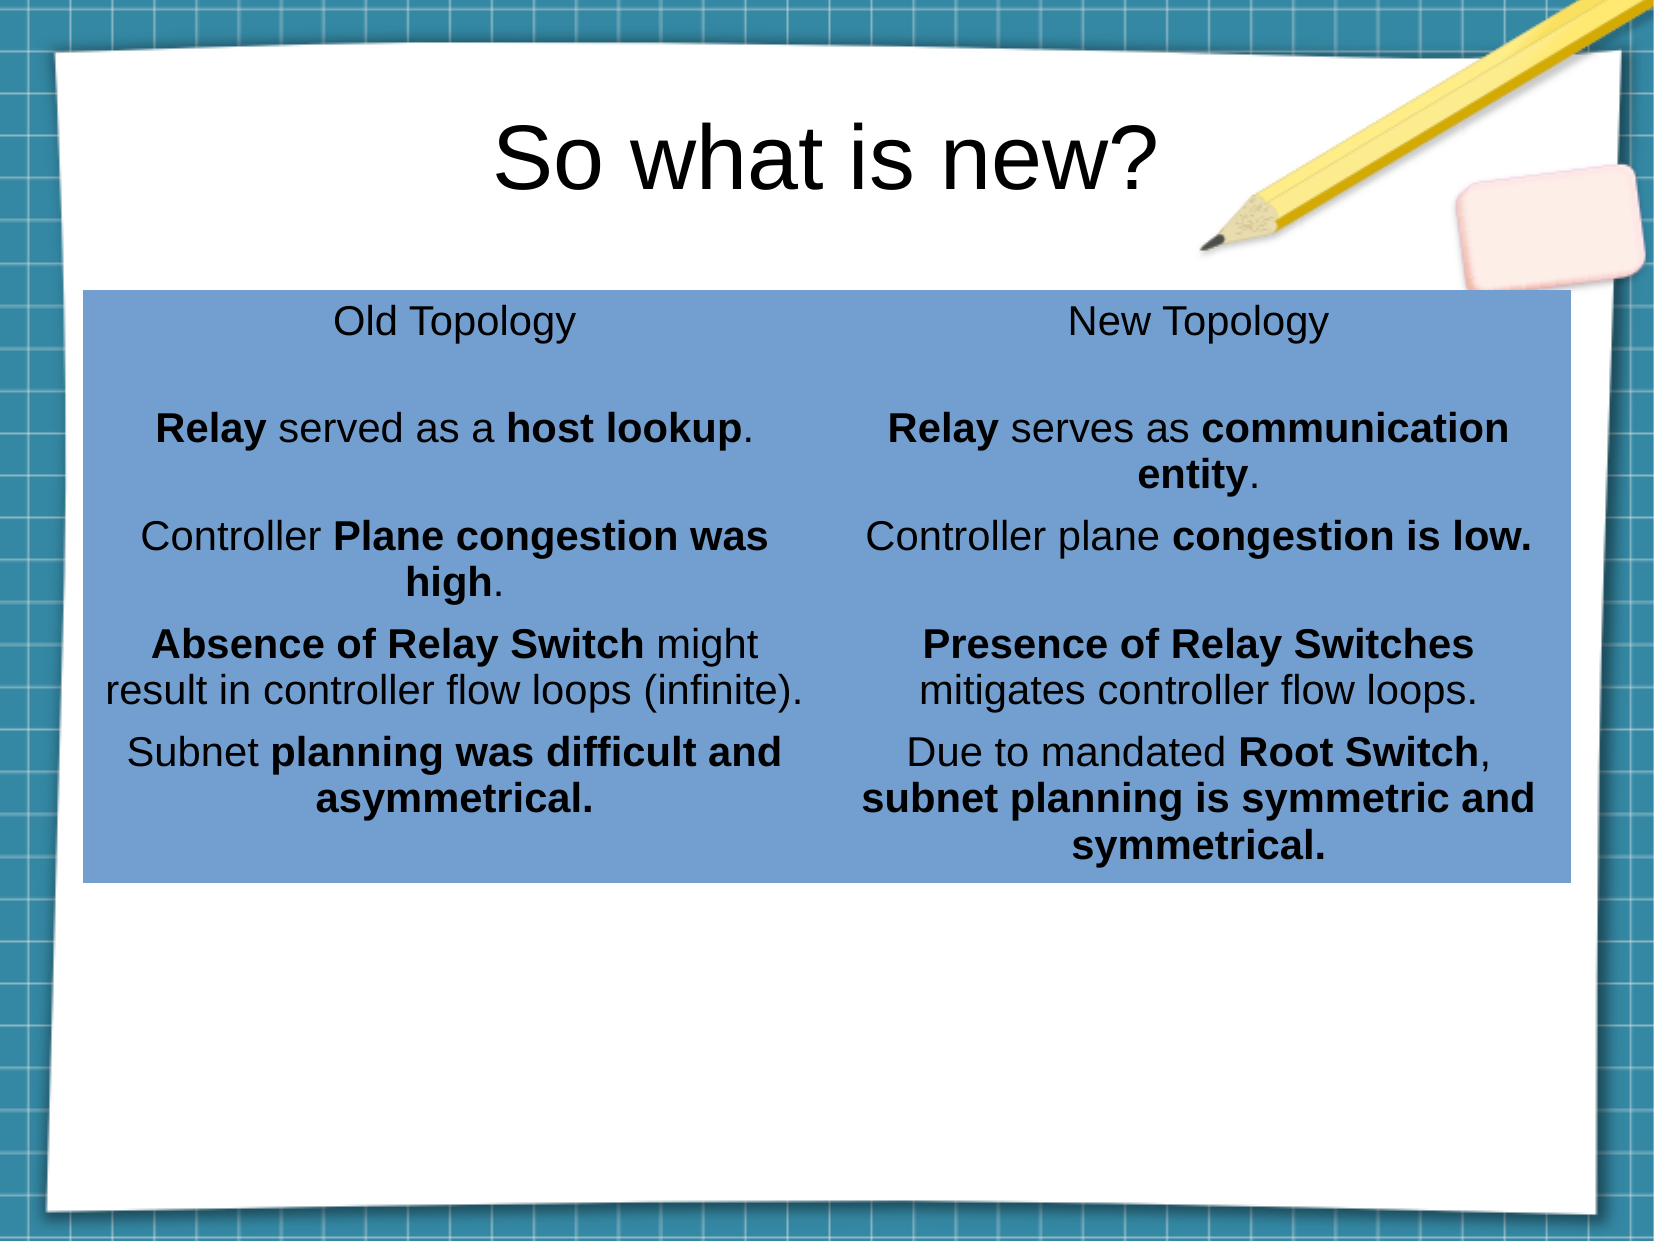

# So what is new?
| Old Topology | New Topology |
| --- | --- |
| Relay served as a host lookup. | Relay serves as communication entity. |
| Controller Plane congestion was high. | Controller plane congestion is low. |
| Absence of Relay Switch might result in controller flow loops (infinite). | Presence of Relay Switches mitigates controller flow loops. |
| Subnet planning was difficult and asymmetrical. | Due to mandated Root Switch, subnet planning is symmetric and symmetrical. |